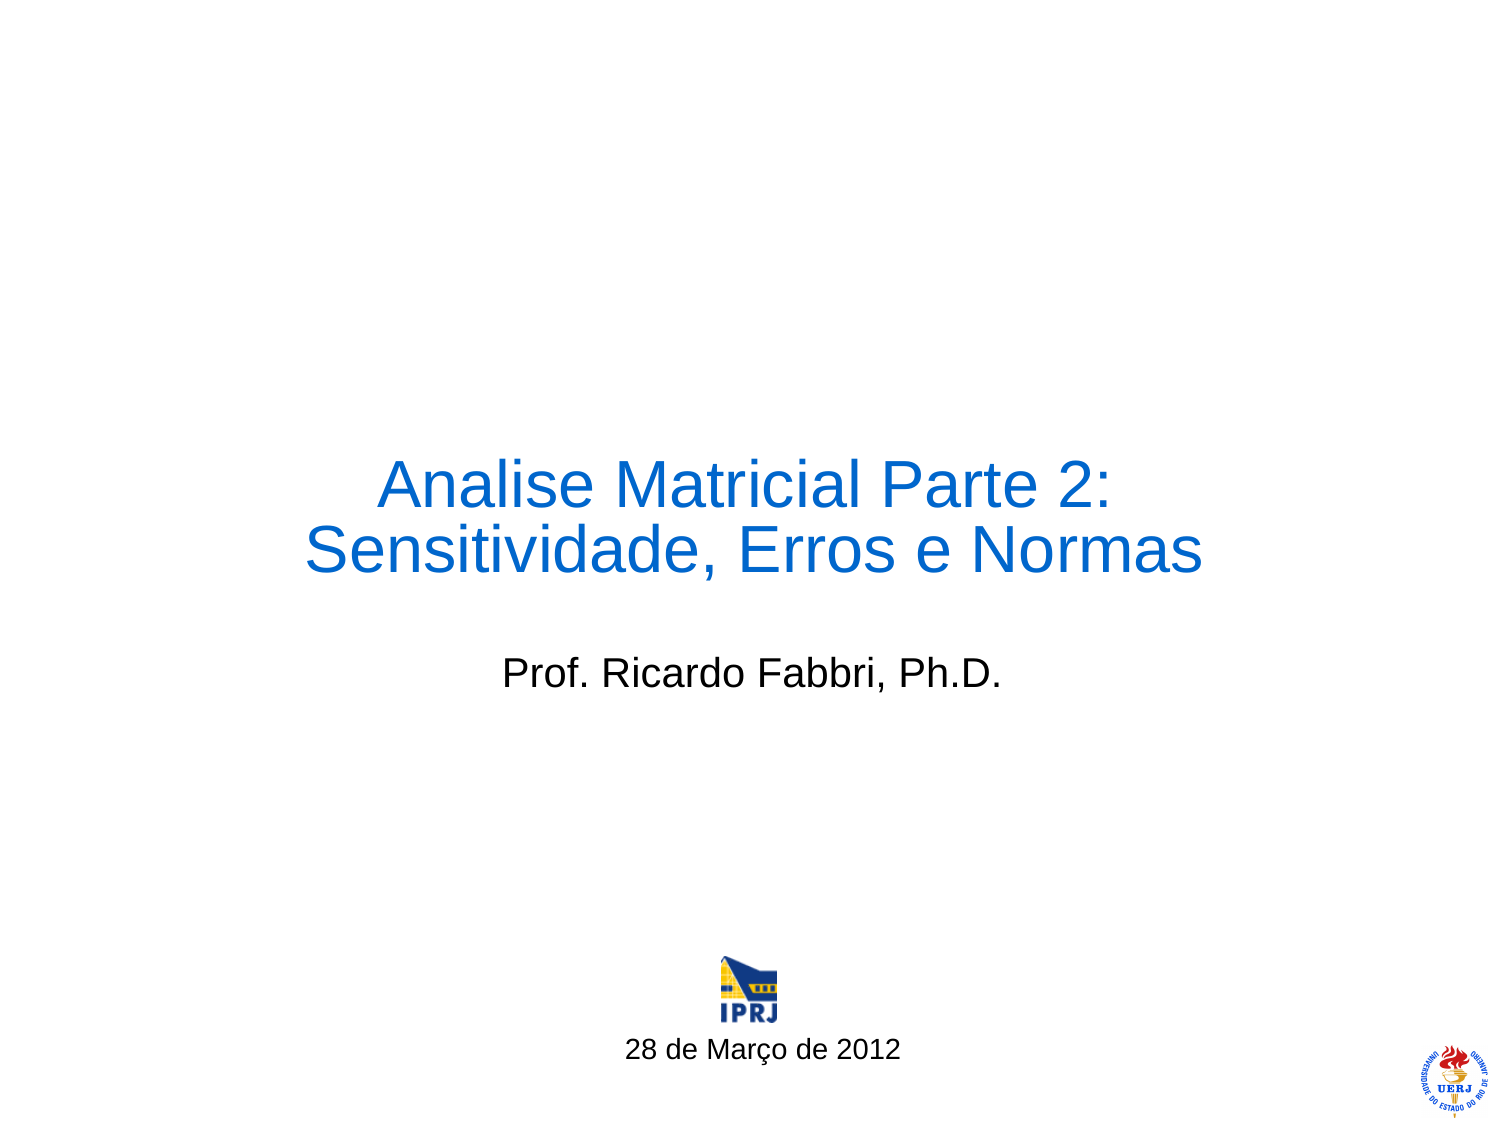

# Analise Matricial Parte 2: Sensitividade, Erros e Normas
Prof. Ricardo Fabbri, Ph.D.
28 de Março de 2012